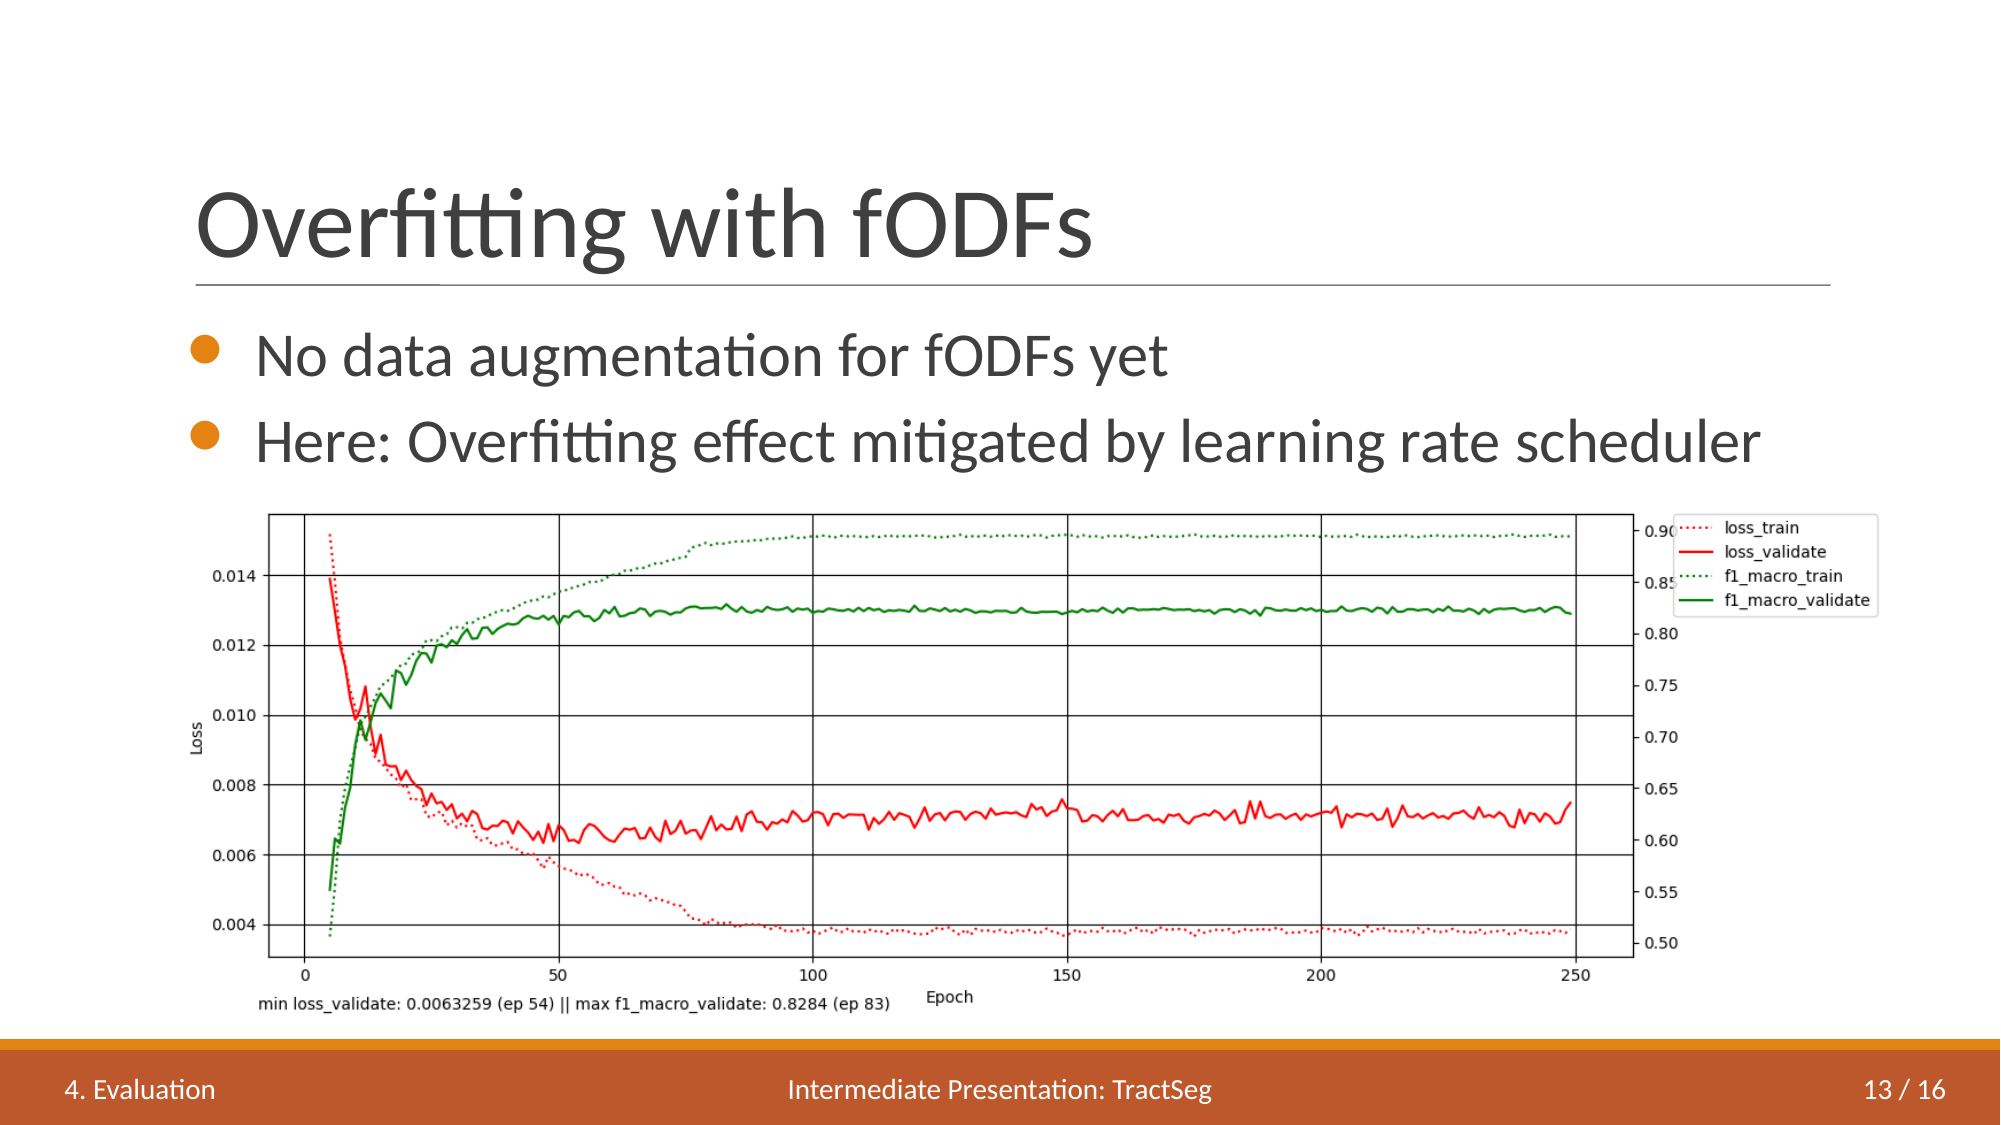

# Overfitting with fODFs
No data augmentation for fODFs yet
Here: Overfitting effect mitigated by learning rate scheduler
4. Evaluation
Intermediate Presentation: TractSeg